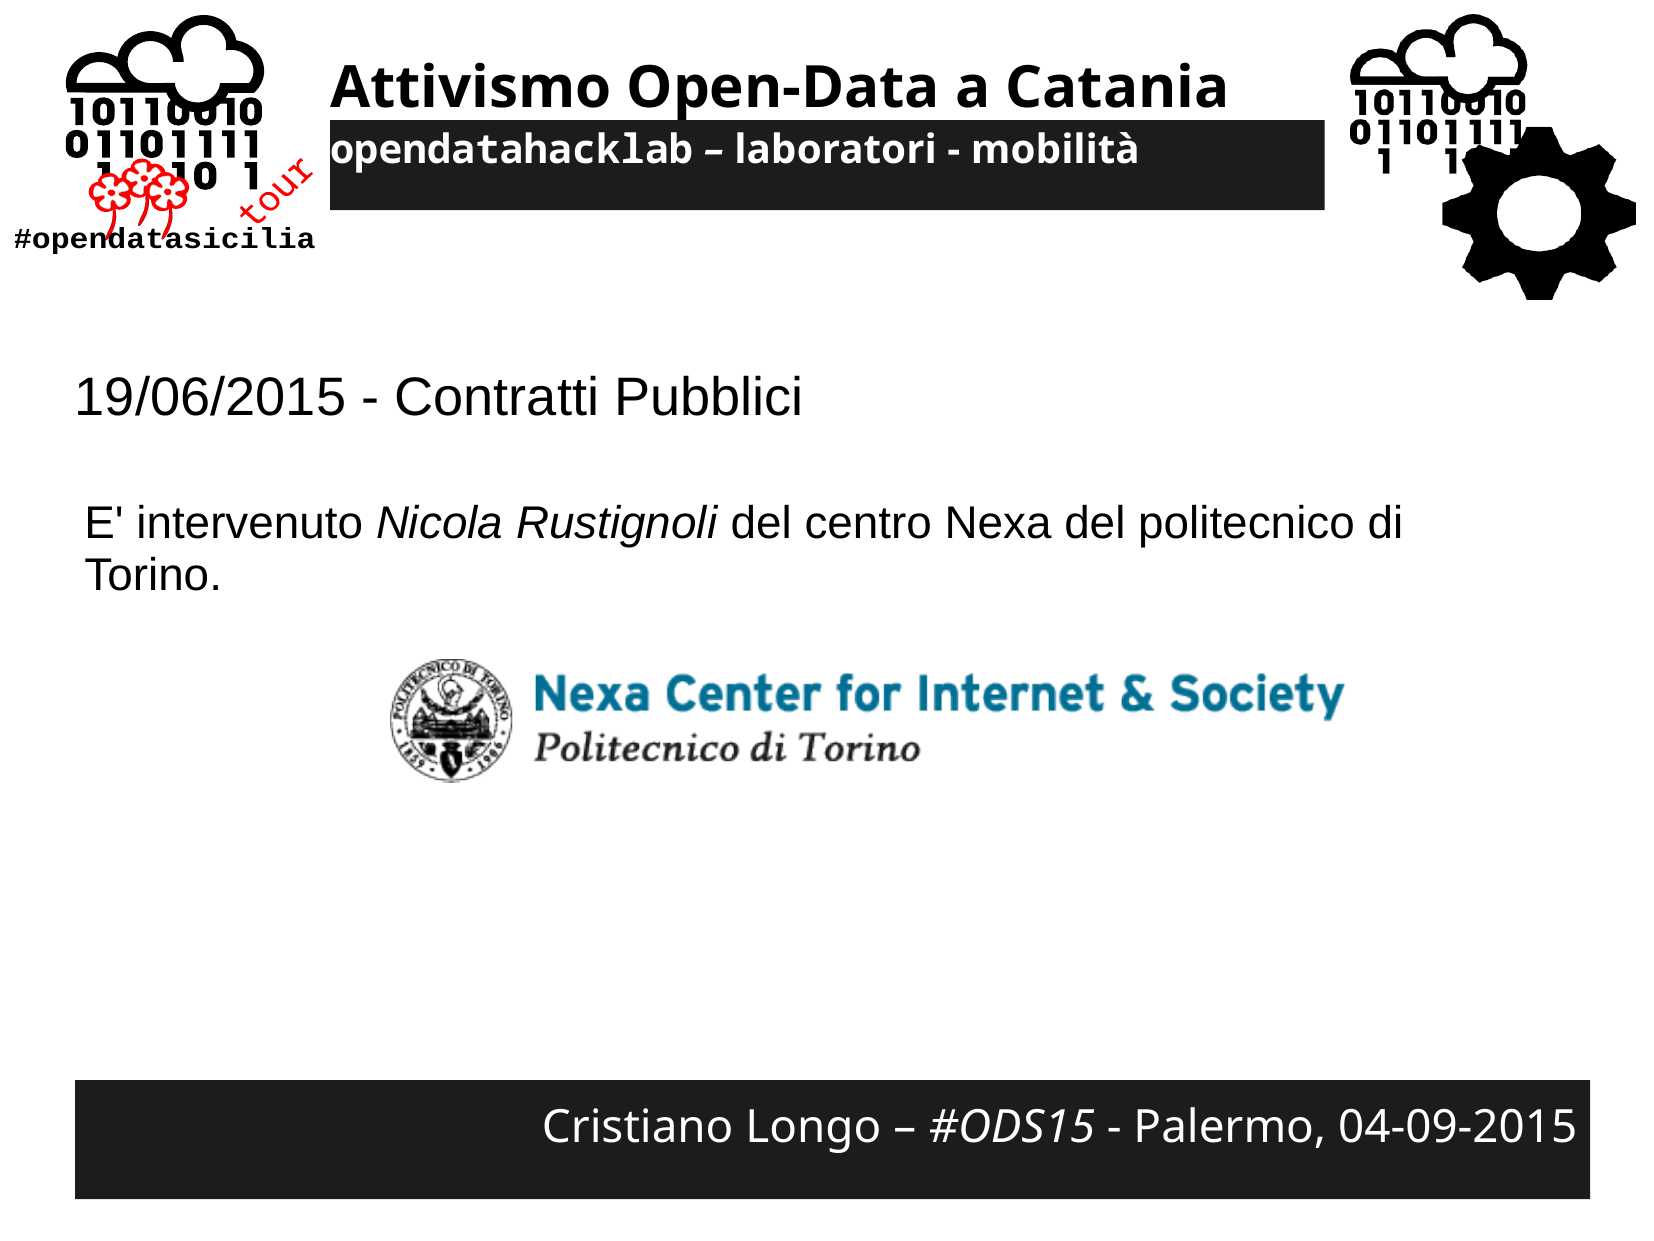

# Attivismo Open-Data a Catania
opendatahacklab – laboratori - mobilità
19/06/2015 - Contratti Pubblici
E' intervenuto Nicola Rustignoli del centro Nexa del politecnico di Torino.
 Cristiano Longo – #ODS15 - Palermo, 04-09-2015